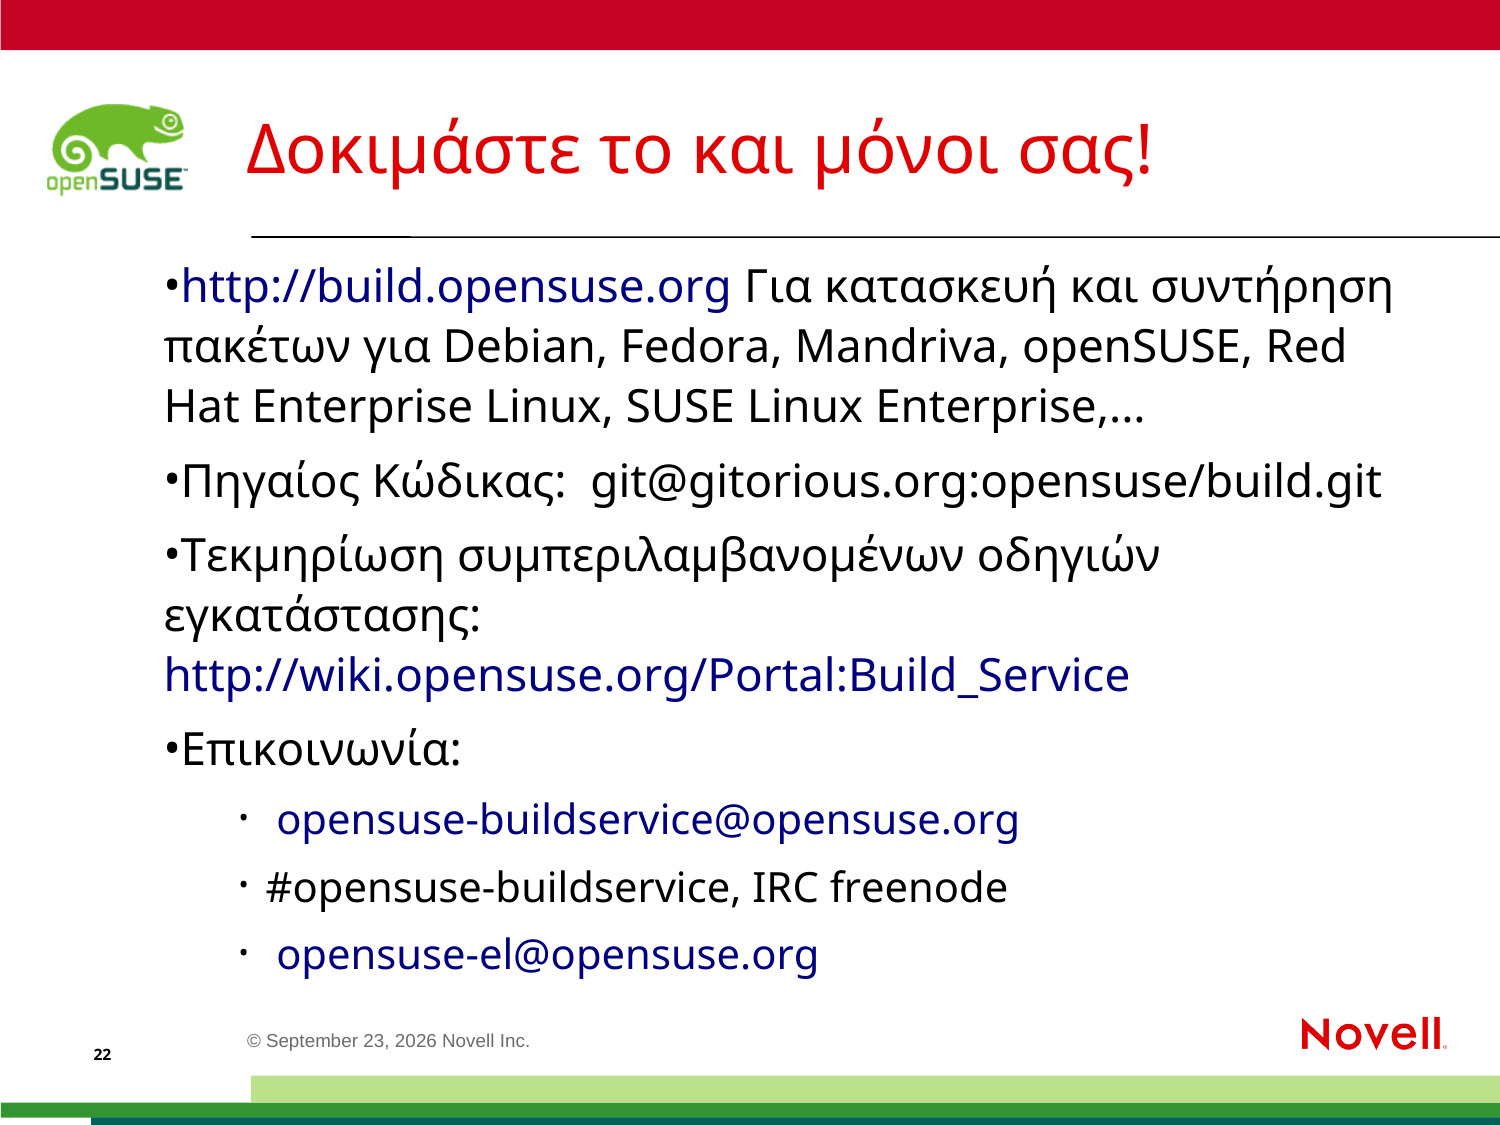

# Δοκιμάστε το και μόνοι σας!
http://build.opensuse.org Για κατασκευή και συντήρηση πακέτων για Debian, Fedora, Mandriva, openSUSE, Red Hat Enterprise Linux, SUSE Linux Enterprise,...
Πηγαίος Κώδικας: git@gitorious.org:opensuse/build.git
Τεκμηρίωση συμπεριλαμβανομένων οδηγιών εγκατάστασης: http://wiki.opensuse.org/Portal:Build_Service
Επικοινωνία:
 opensuse-buildservice@opensuse.org
#opensuse-buildservice, IRC freenode
 opensuse-el@opensuse.org